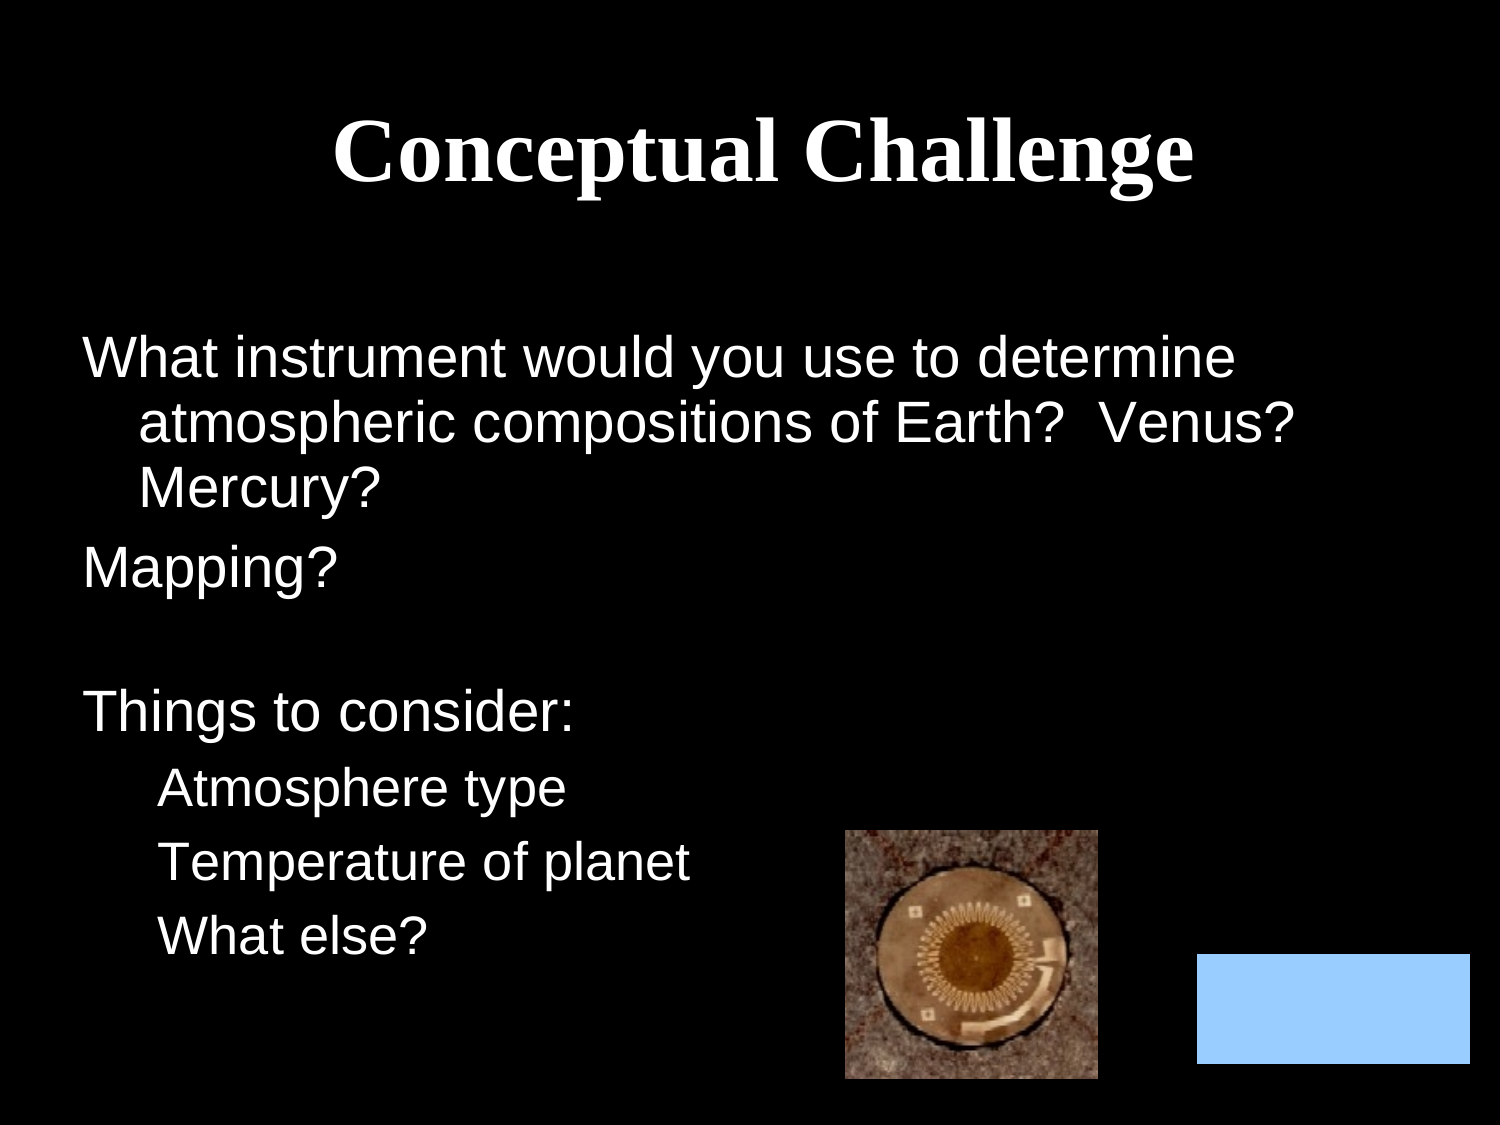

# Conceptual Challenge
What instrument would you use to determine atmospheric compositions of Earth? Venus? Mercury?
Mapping?
Things to consider:
Atmosphere type
Temperature of planet
What else?